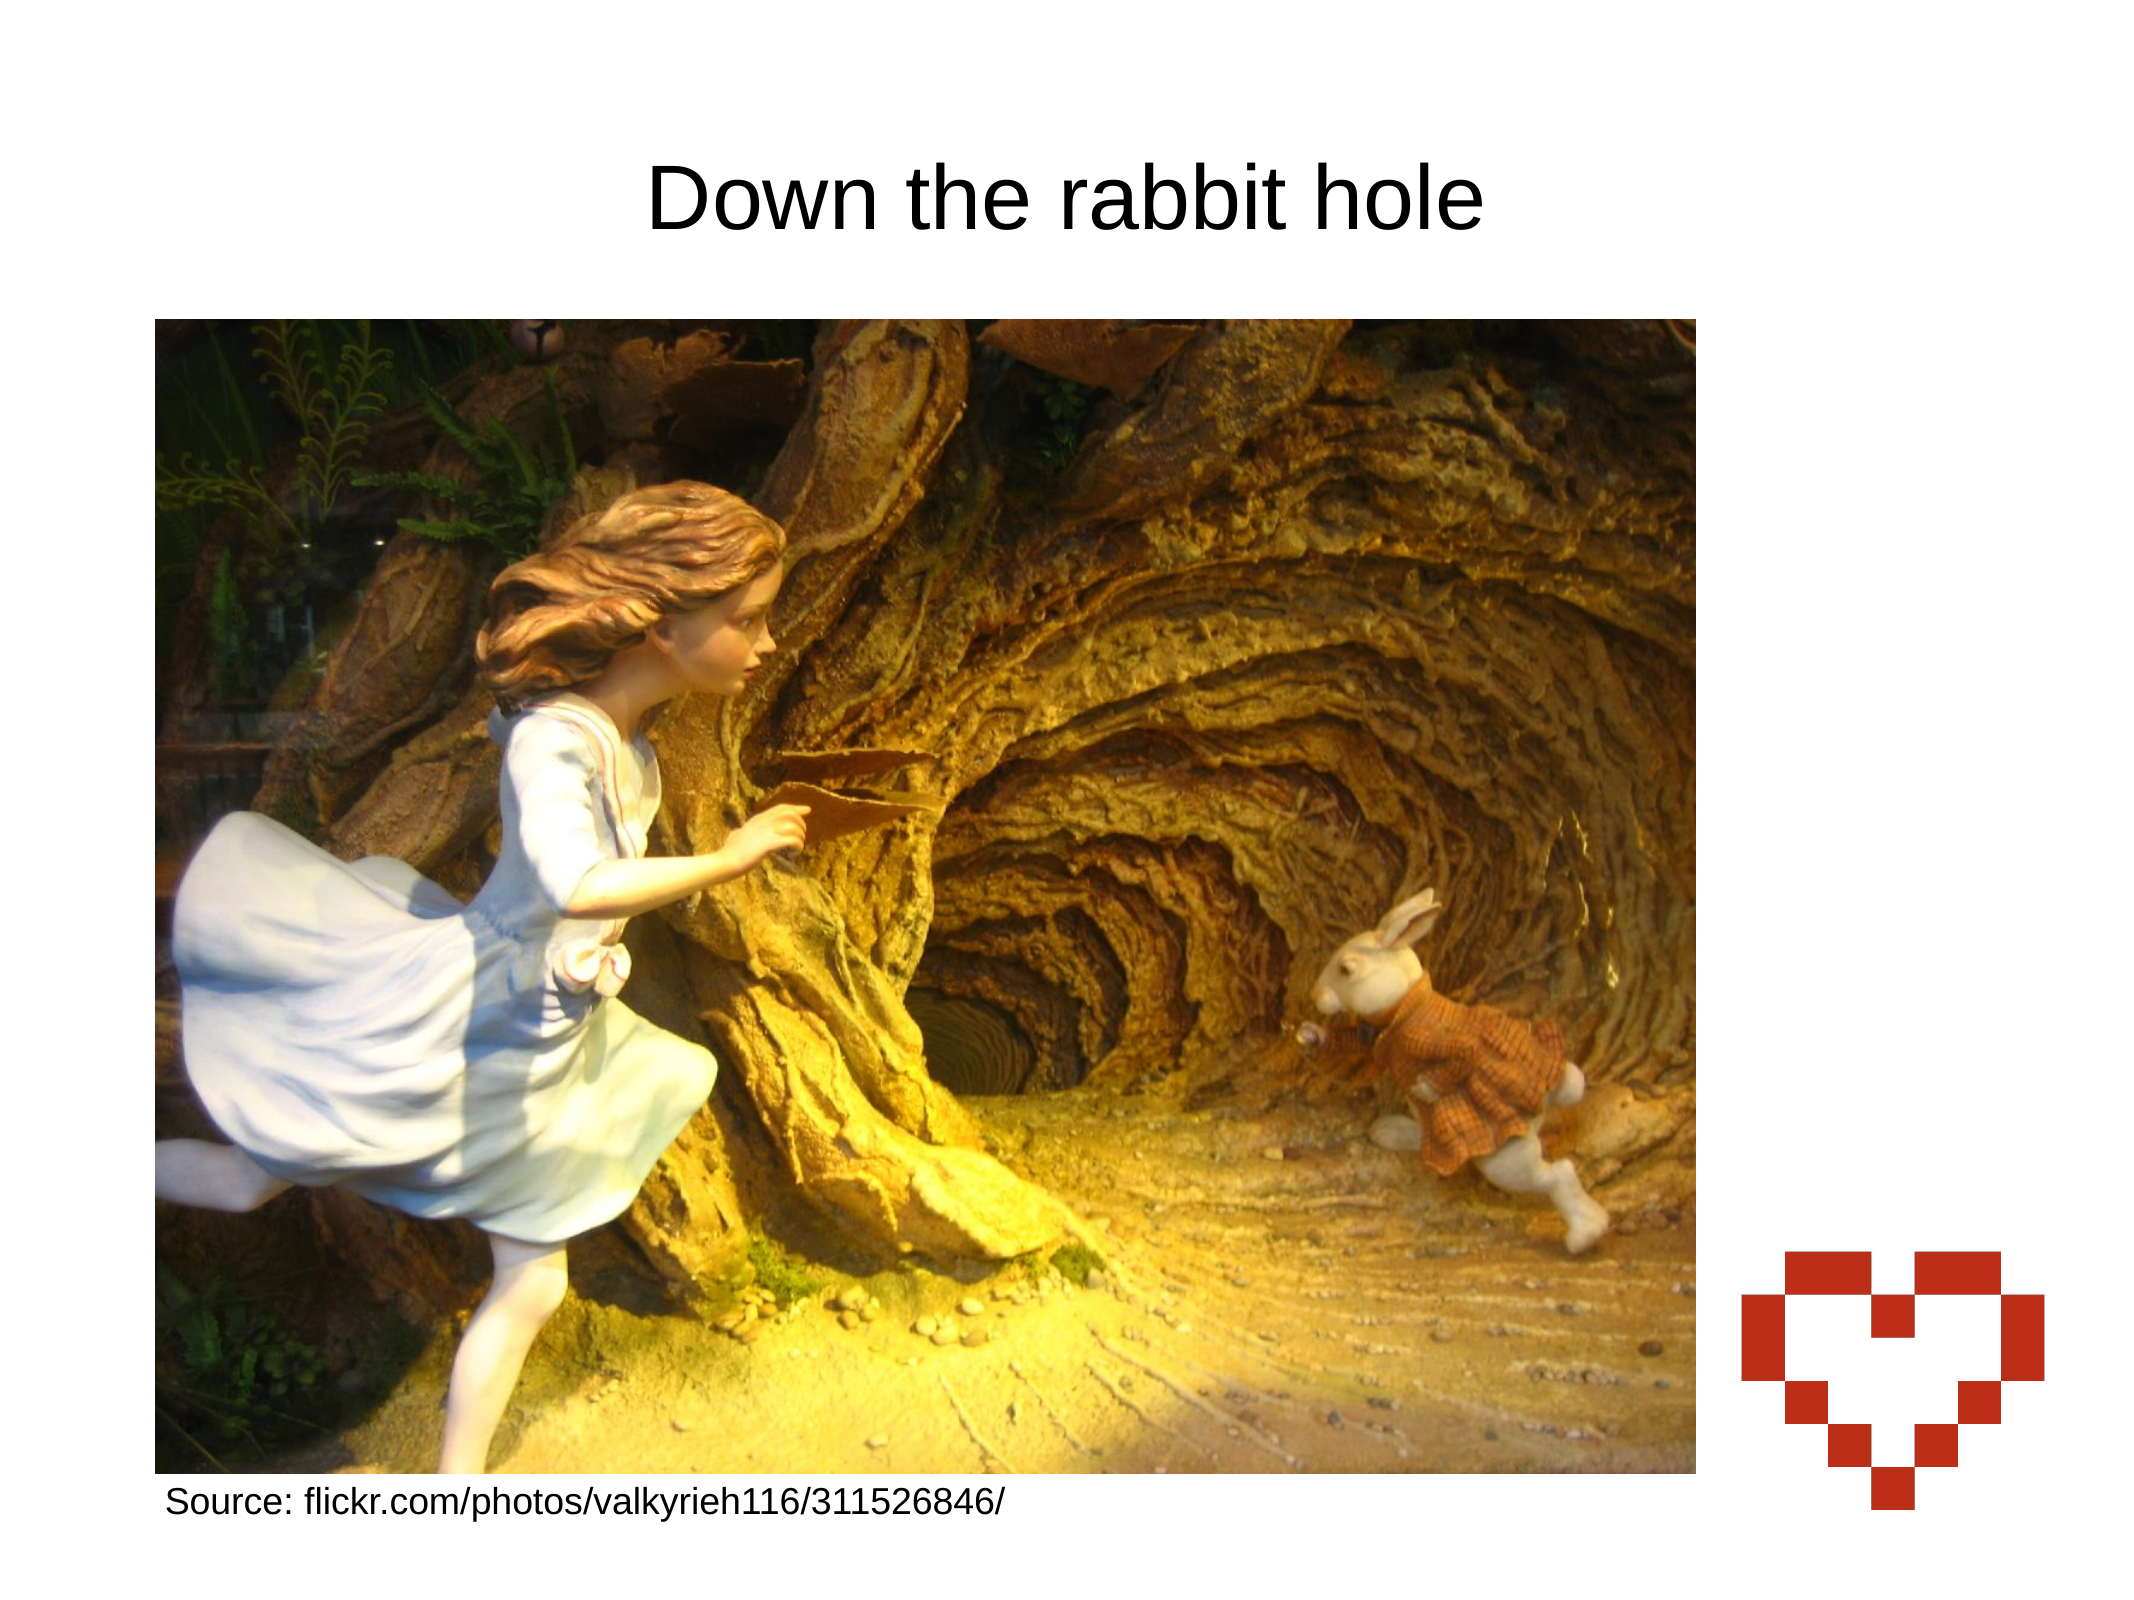

# Down the rabbit hole
Source: flickr.com/photos/valkyrieh116/311526846/